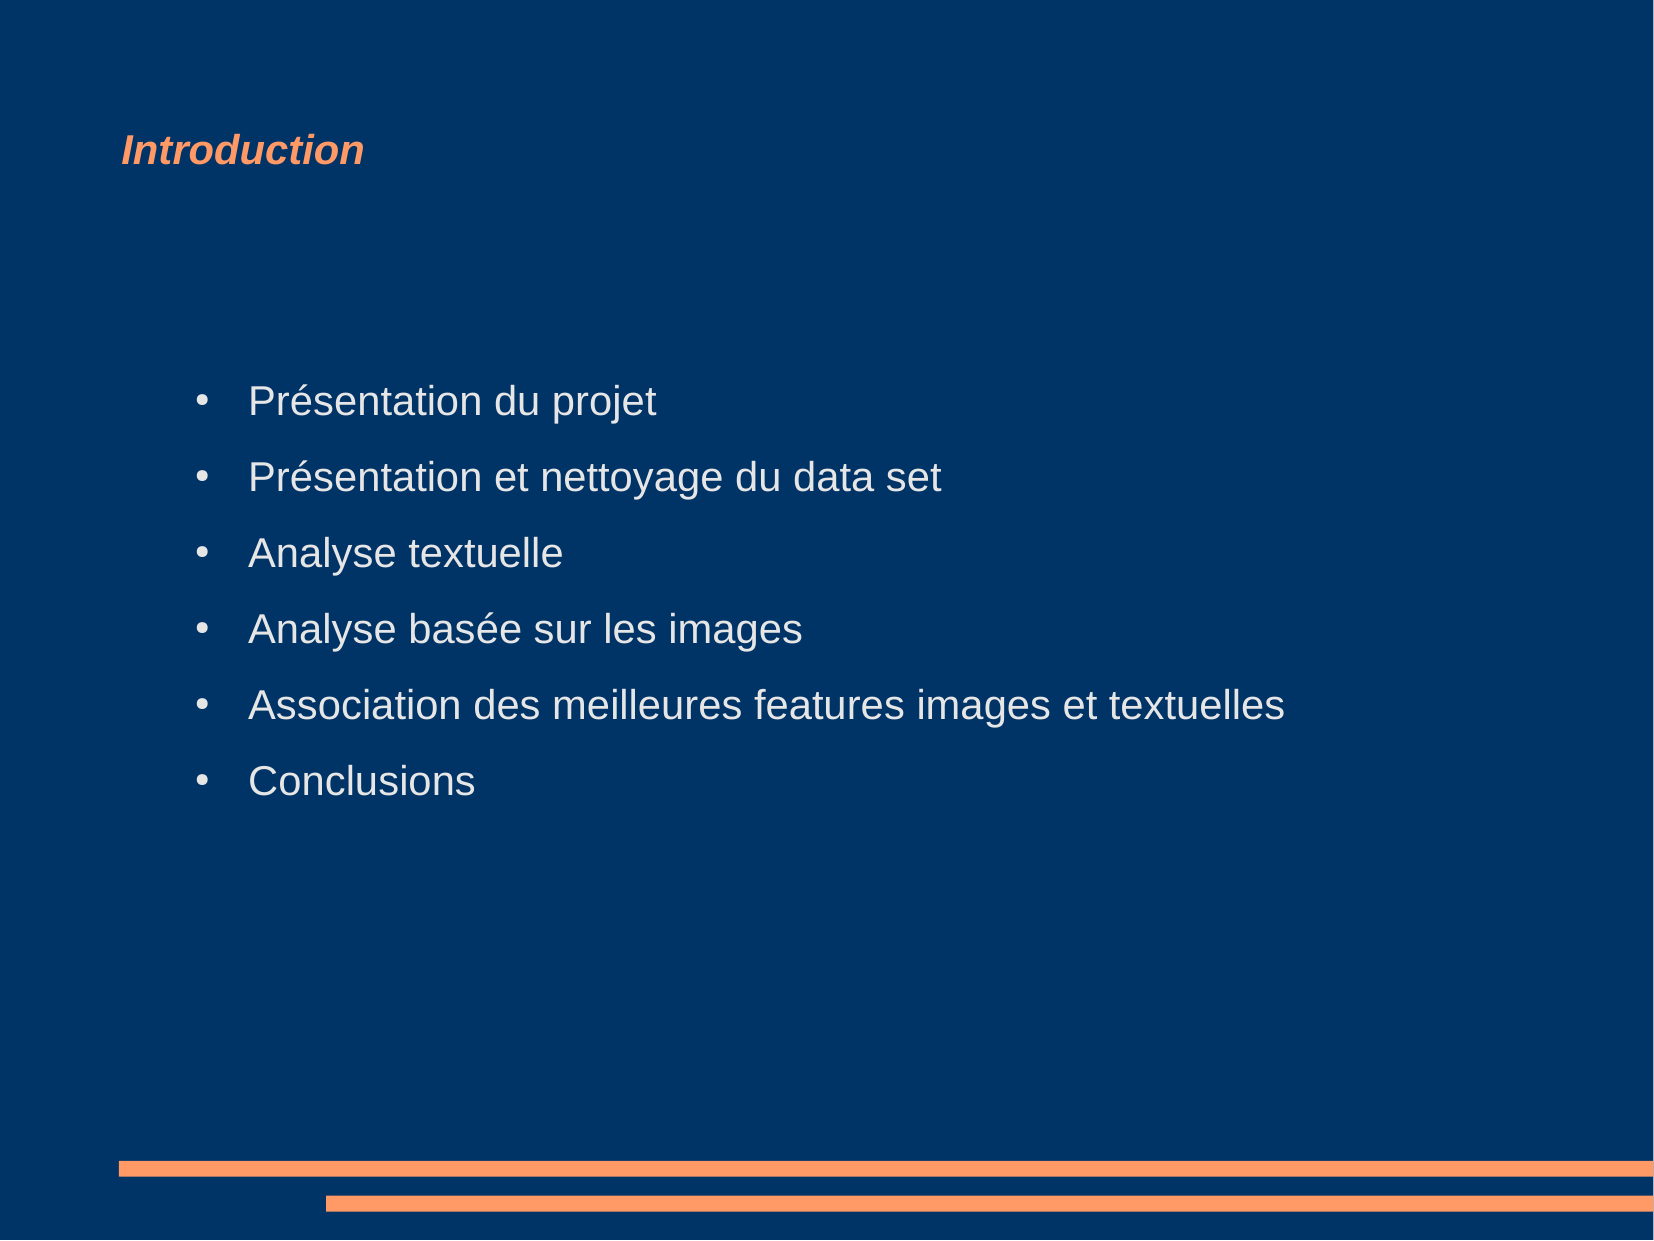

# Introduction
Présentation du projet
Présentation et nettoyage du data set
Analyse textuelle
Analyse basée sur les images
Association des meilleures features images et textuelles
Conclusions